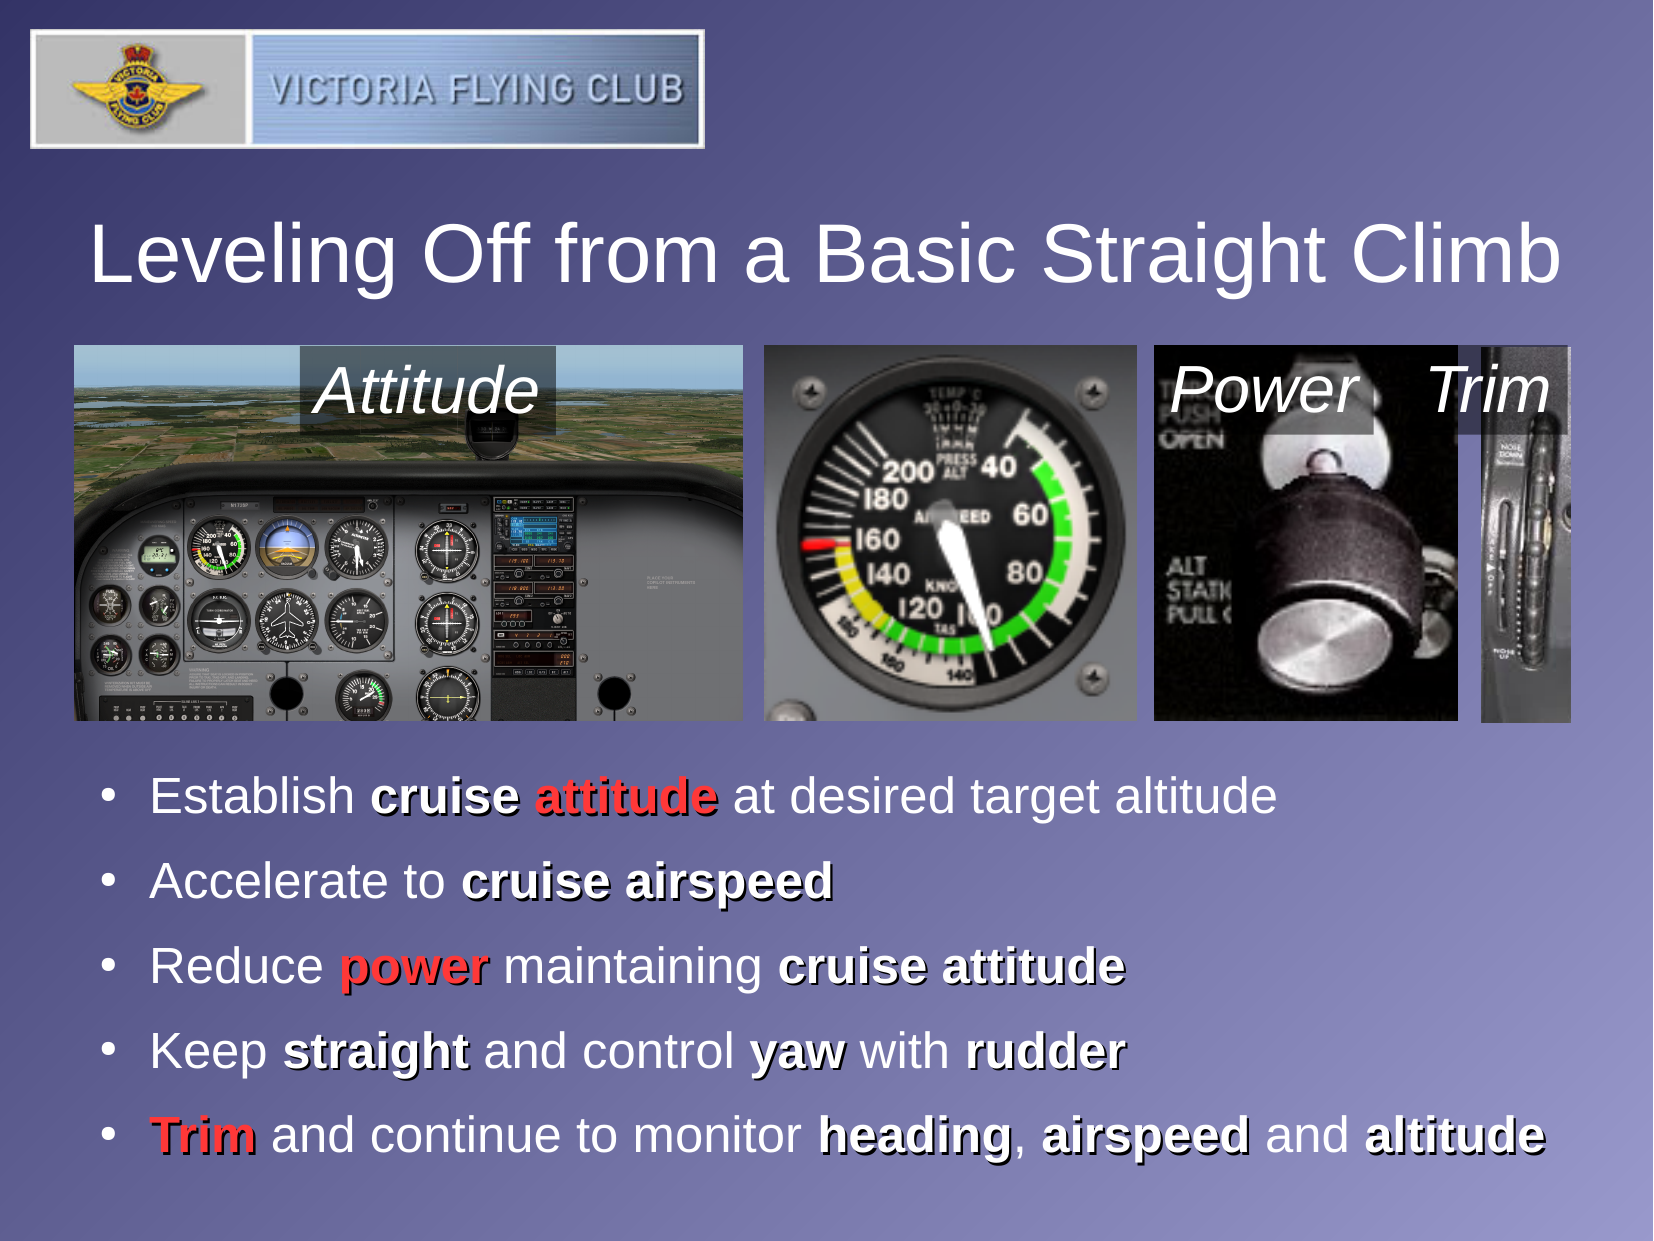

# Leveling Off from a Basic Straight Climb
Power
Trim
Attitude
Establish cruise attitude at desired target altitude
Accelerate to cruise airspeed
Reduce power maintaining cruise attitude
Keep straight and control yaw with rudder
Trim and continue to monitor heading, airspeed and altitude